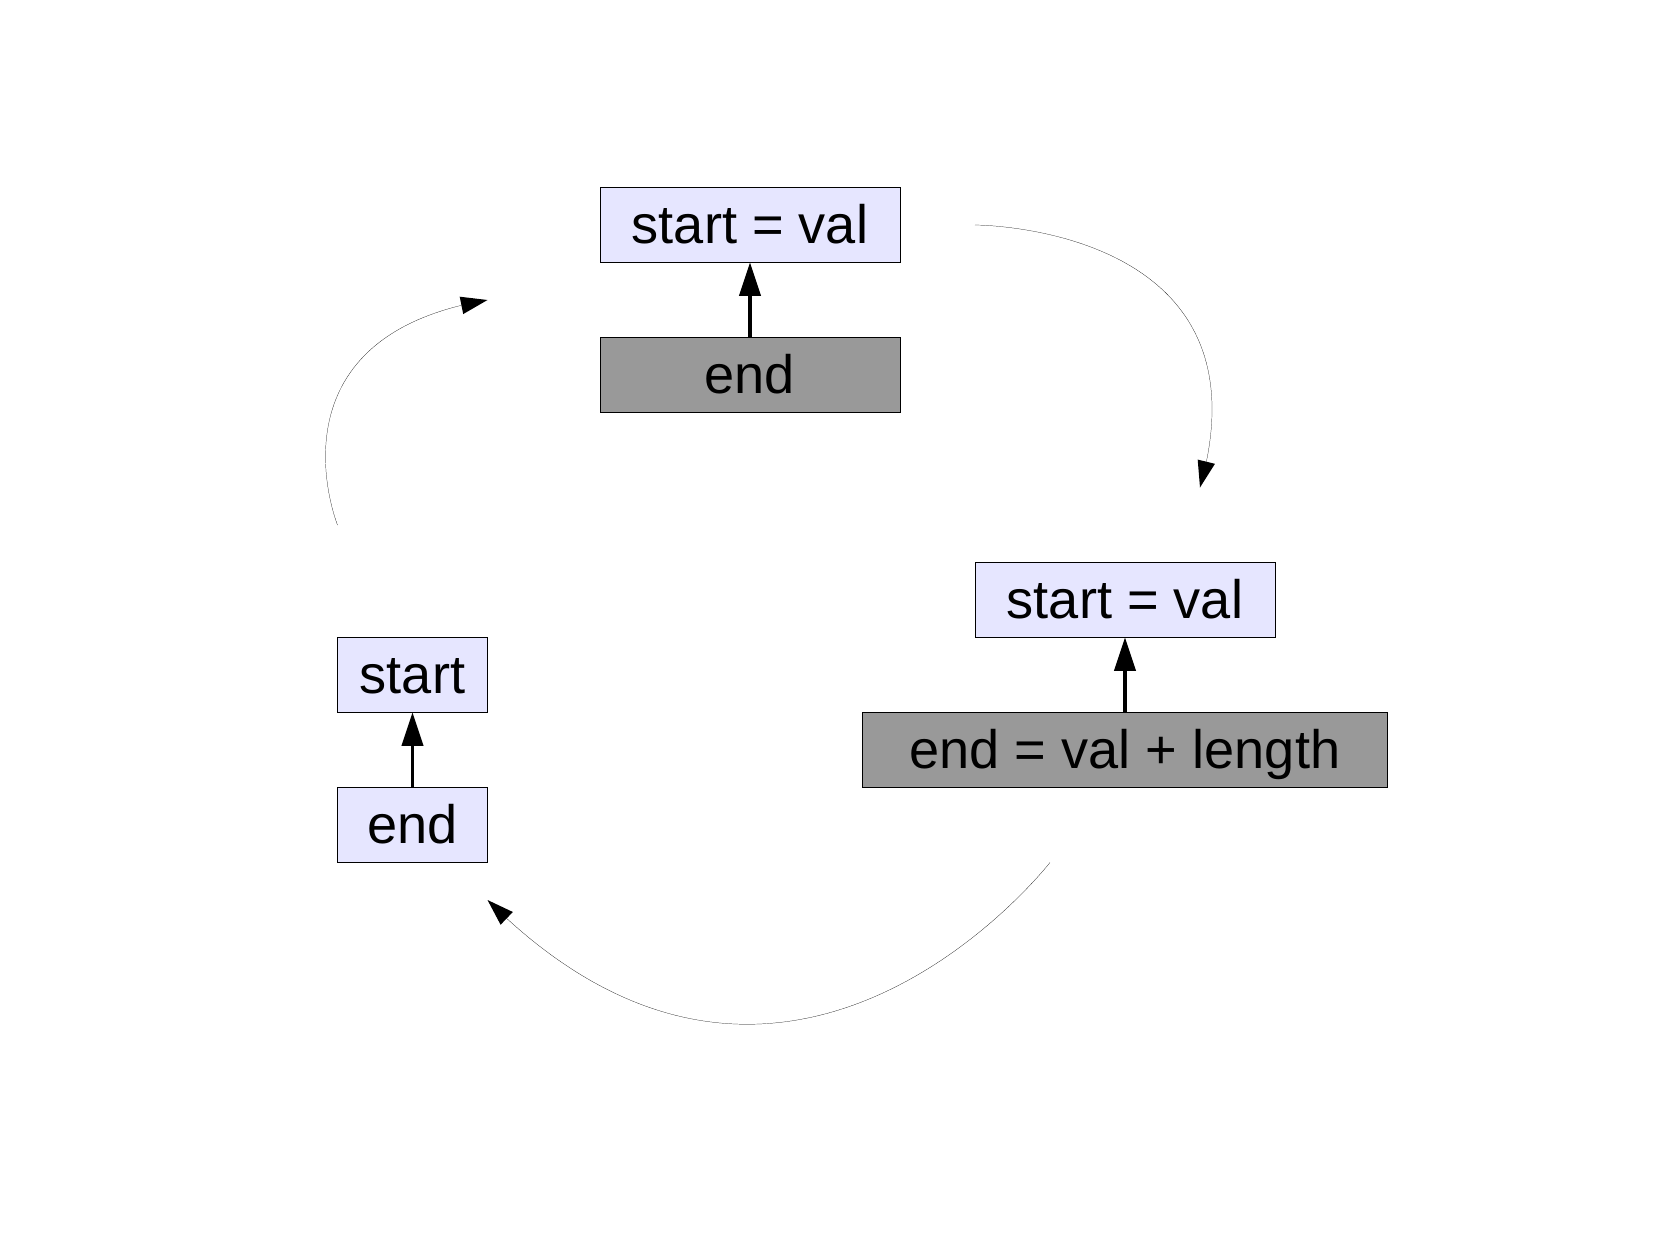

start = val
end
start = val
start
end = val + length
end